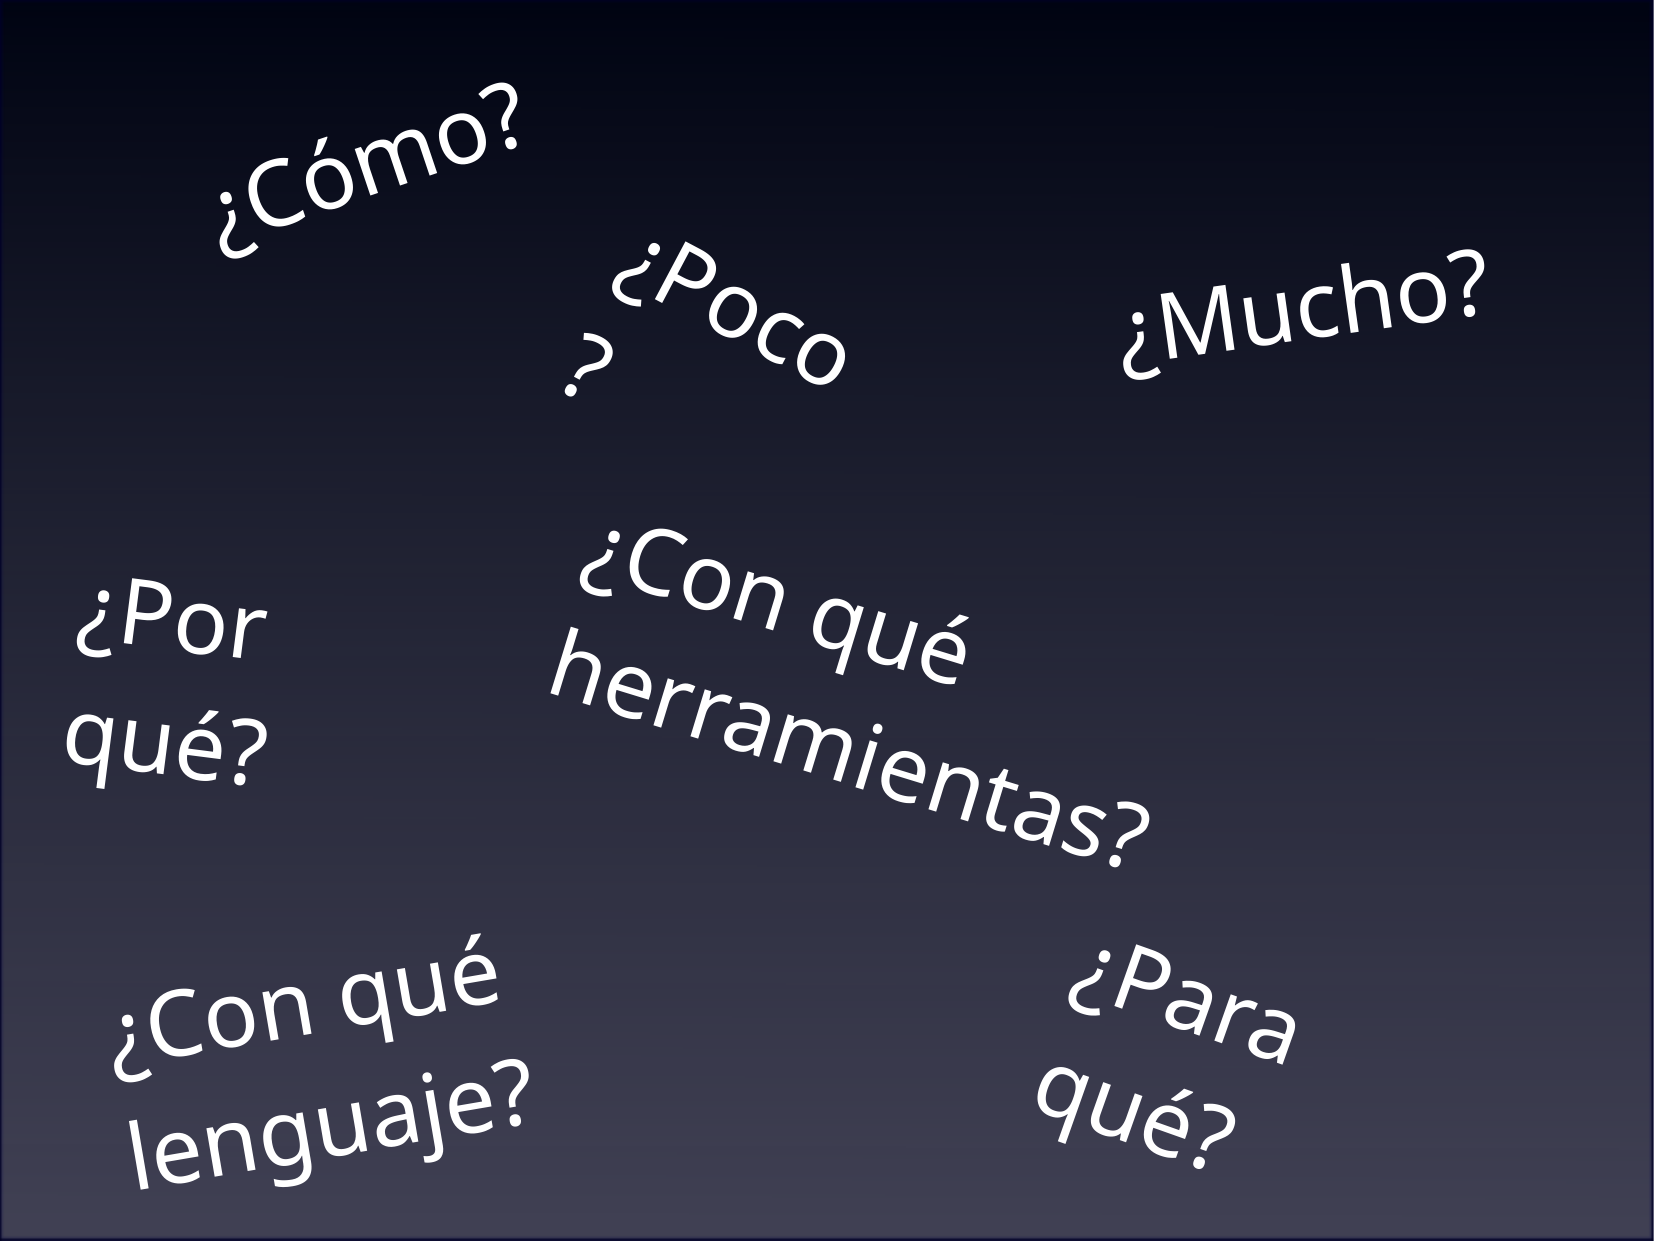

¿Cómo?
¿Poco?
¿Mucho?
¿Por qué?
¿Con qué herramientas?
¿Con qué lenguaje?
¿Para qué?